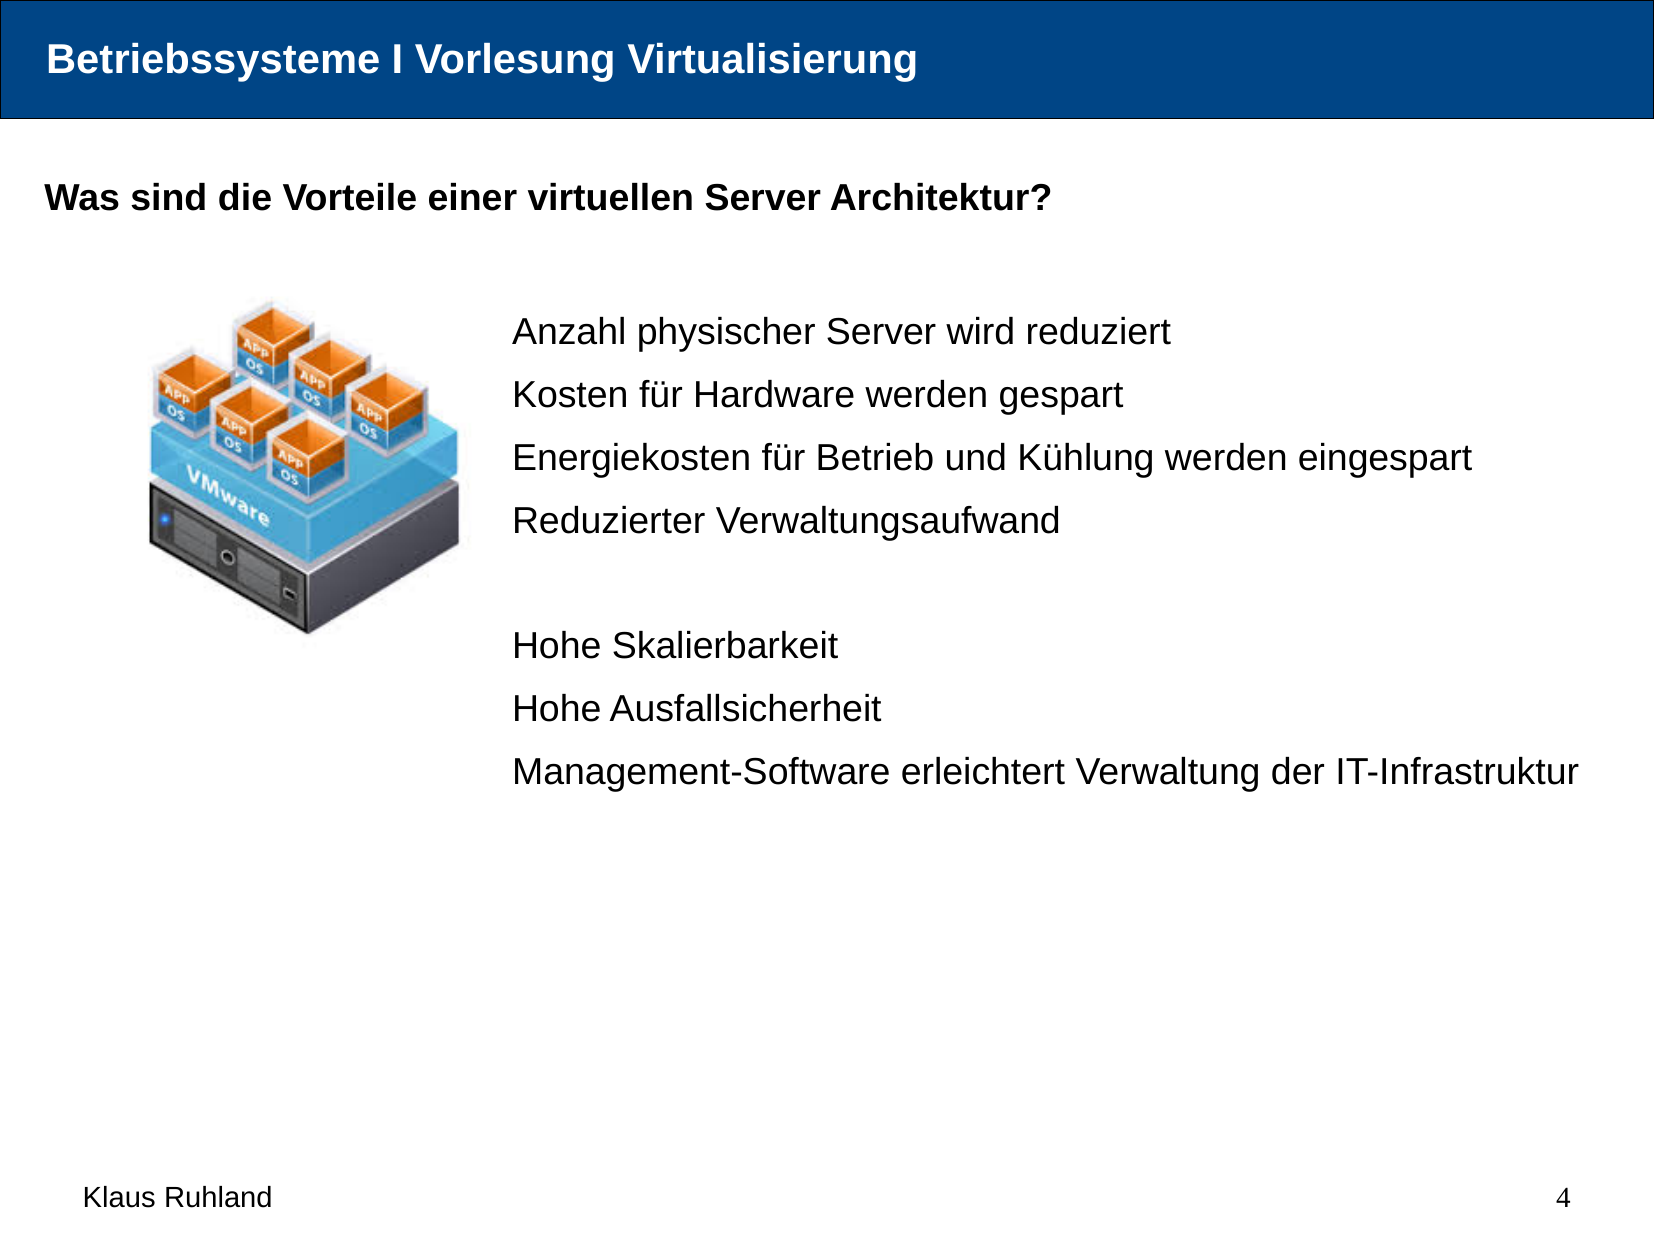

Was sind die Vorteile einer virtuellen Server Architektur?
Anzahl physischer Server wird reduziert
Kosten für Hardware werden gespart
Energiekosten für Betrieb und Kühlung werden eingespart
Reduzierter Verwaltungsaufwand
Hohe Skalierbarkeit
Hohe Ausfallsicherheit
Management-Software erleichtert Verwaltung der IT-Infrastruktur
4